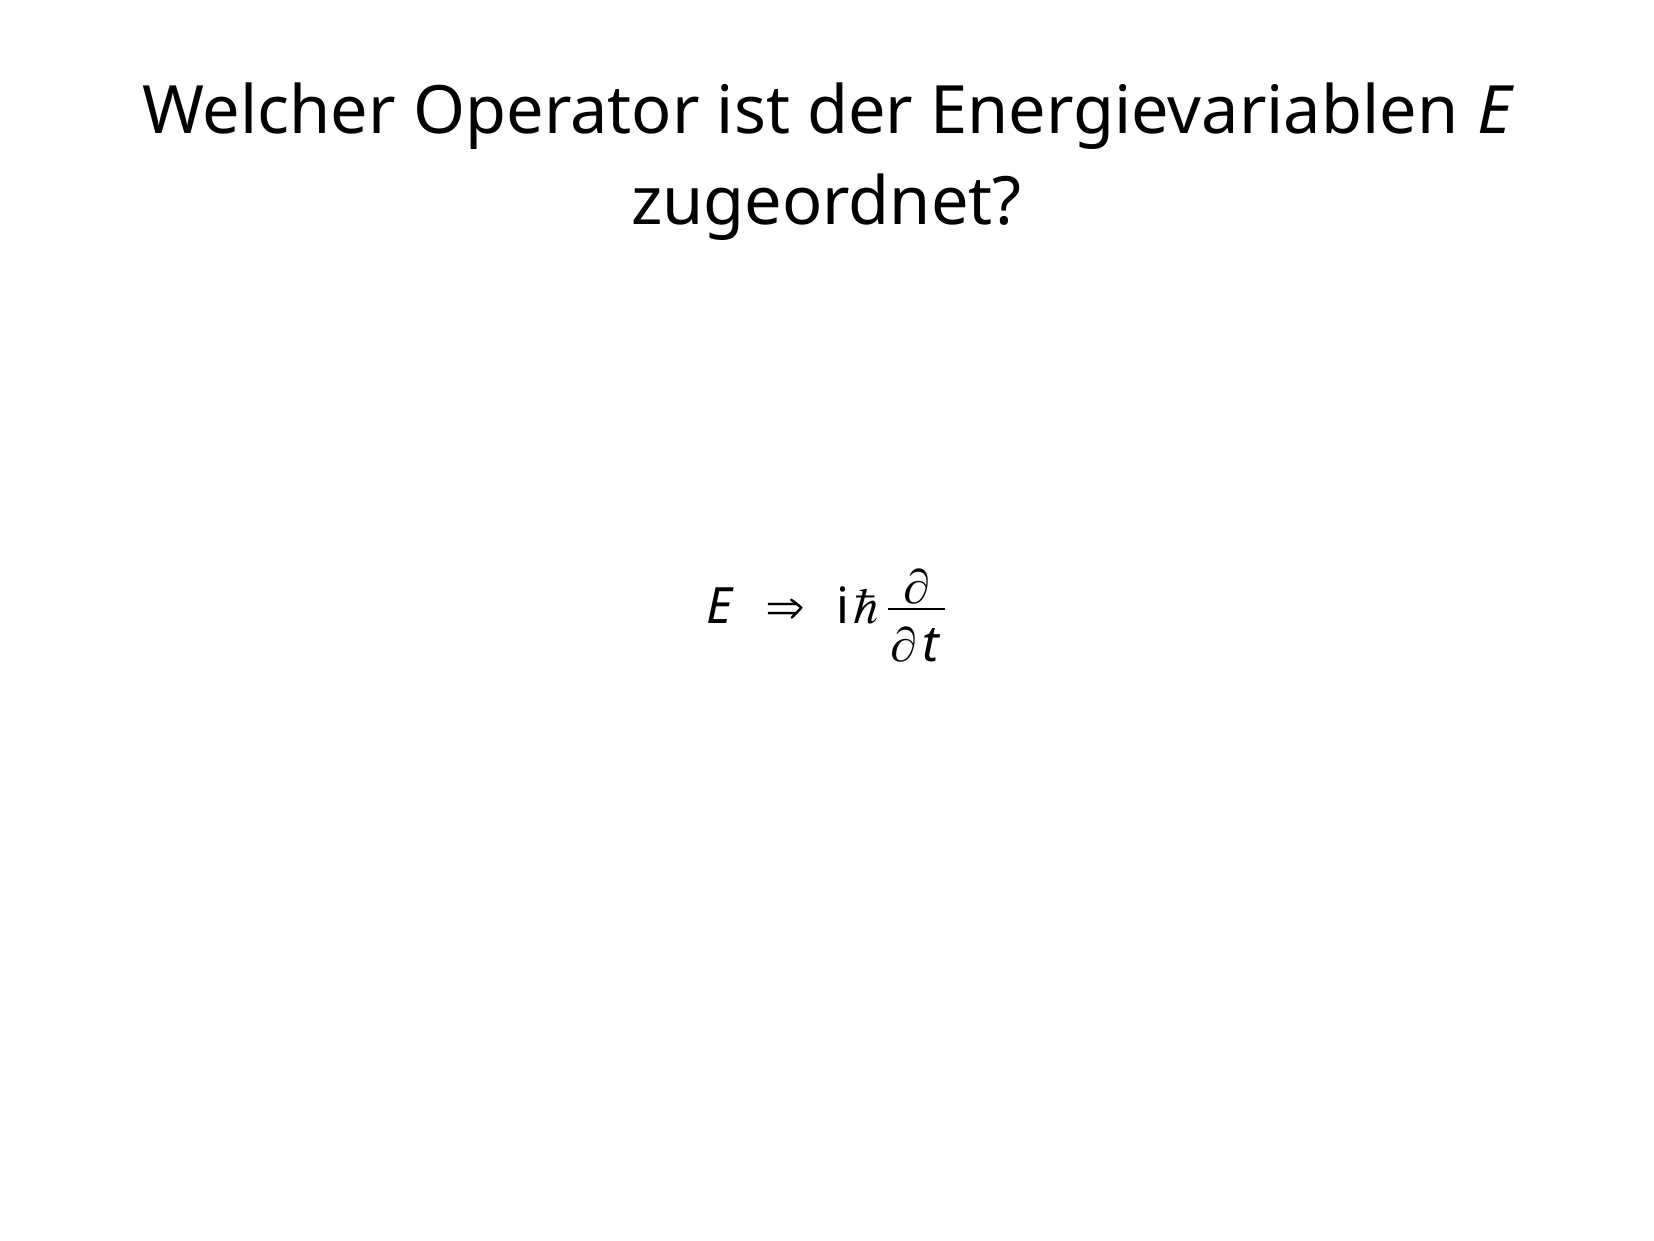

# Welcher Operator ist der Energievariablen E zugeordnet?